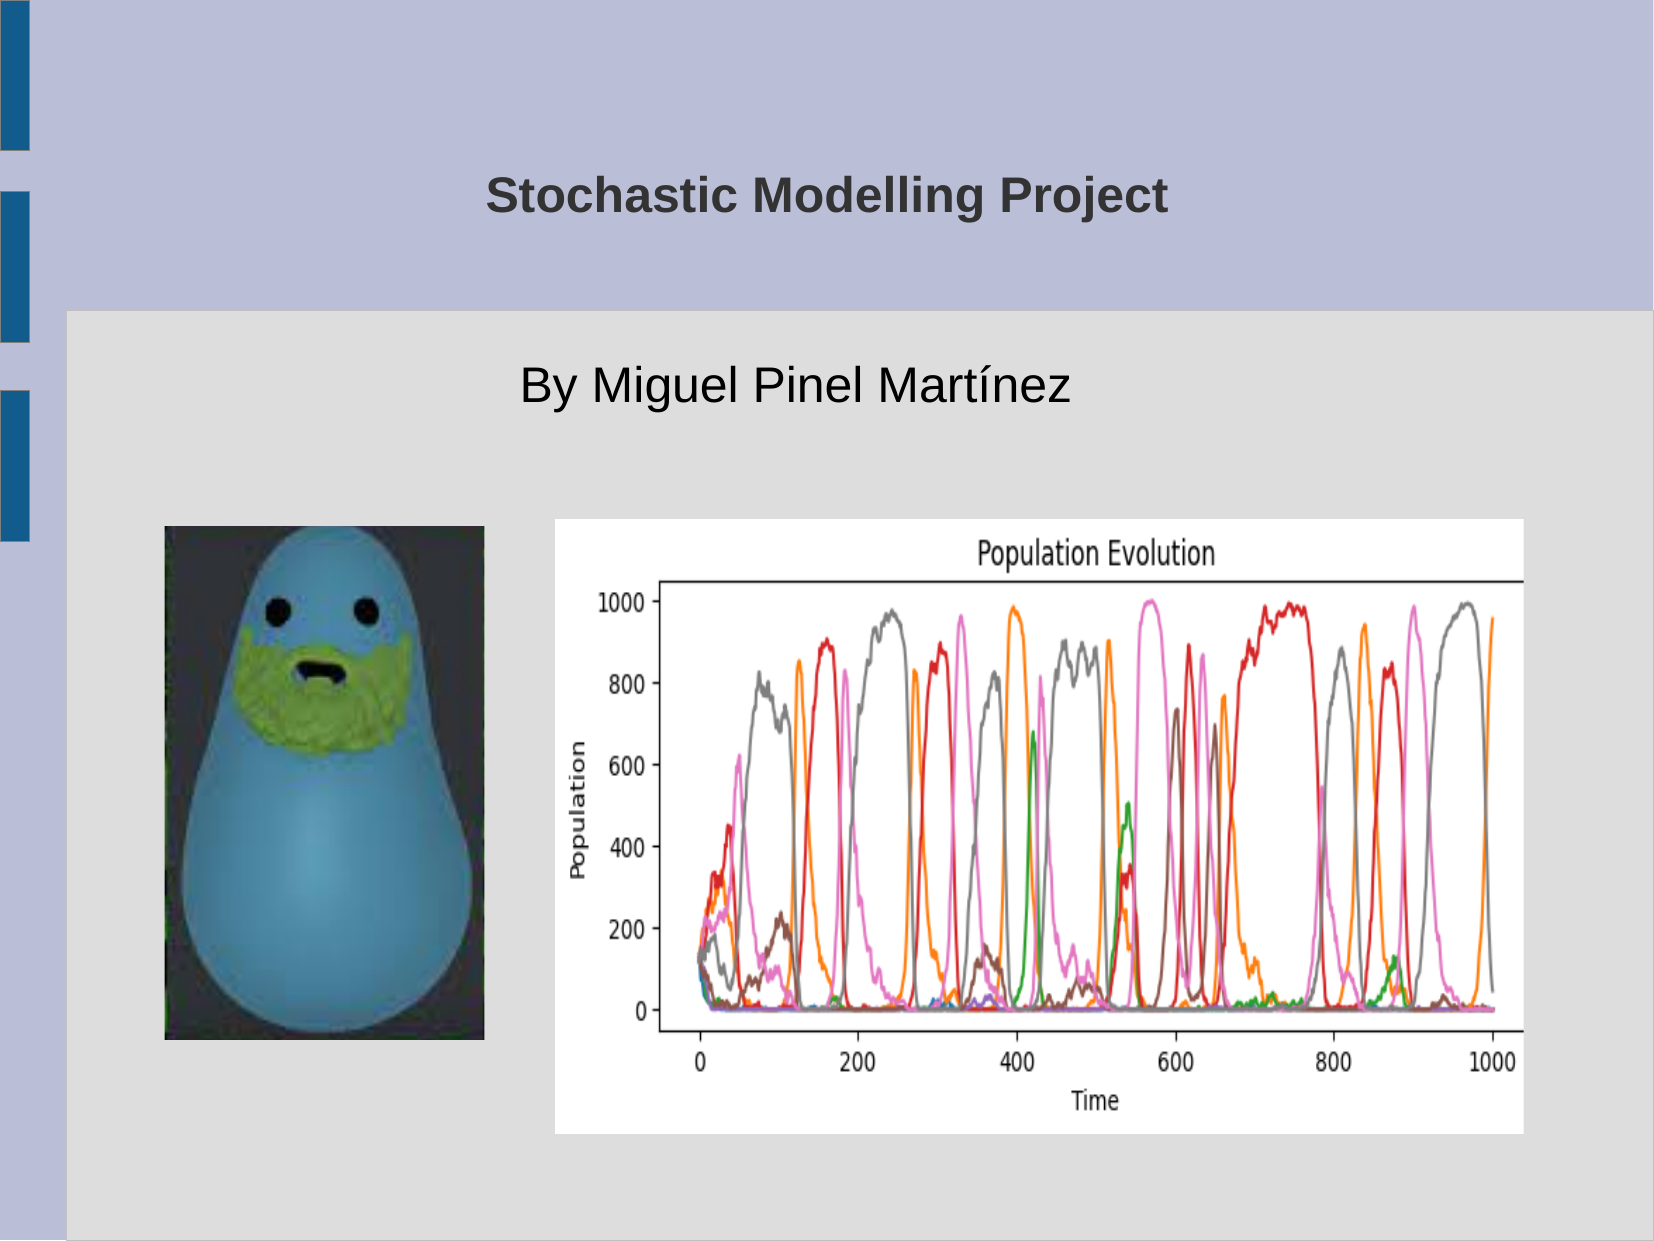

# Stochastic Modelling Project
By Miguel Pinel Martínez